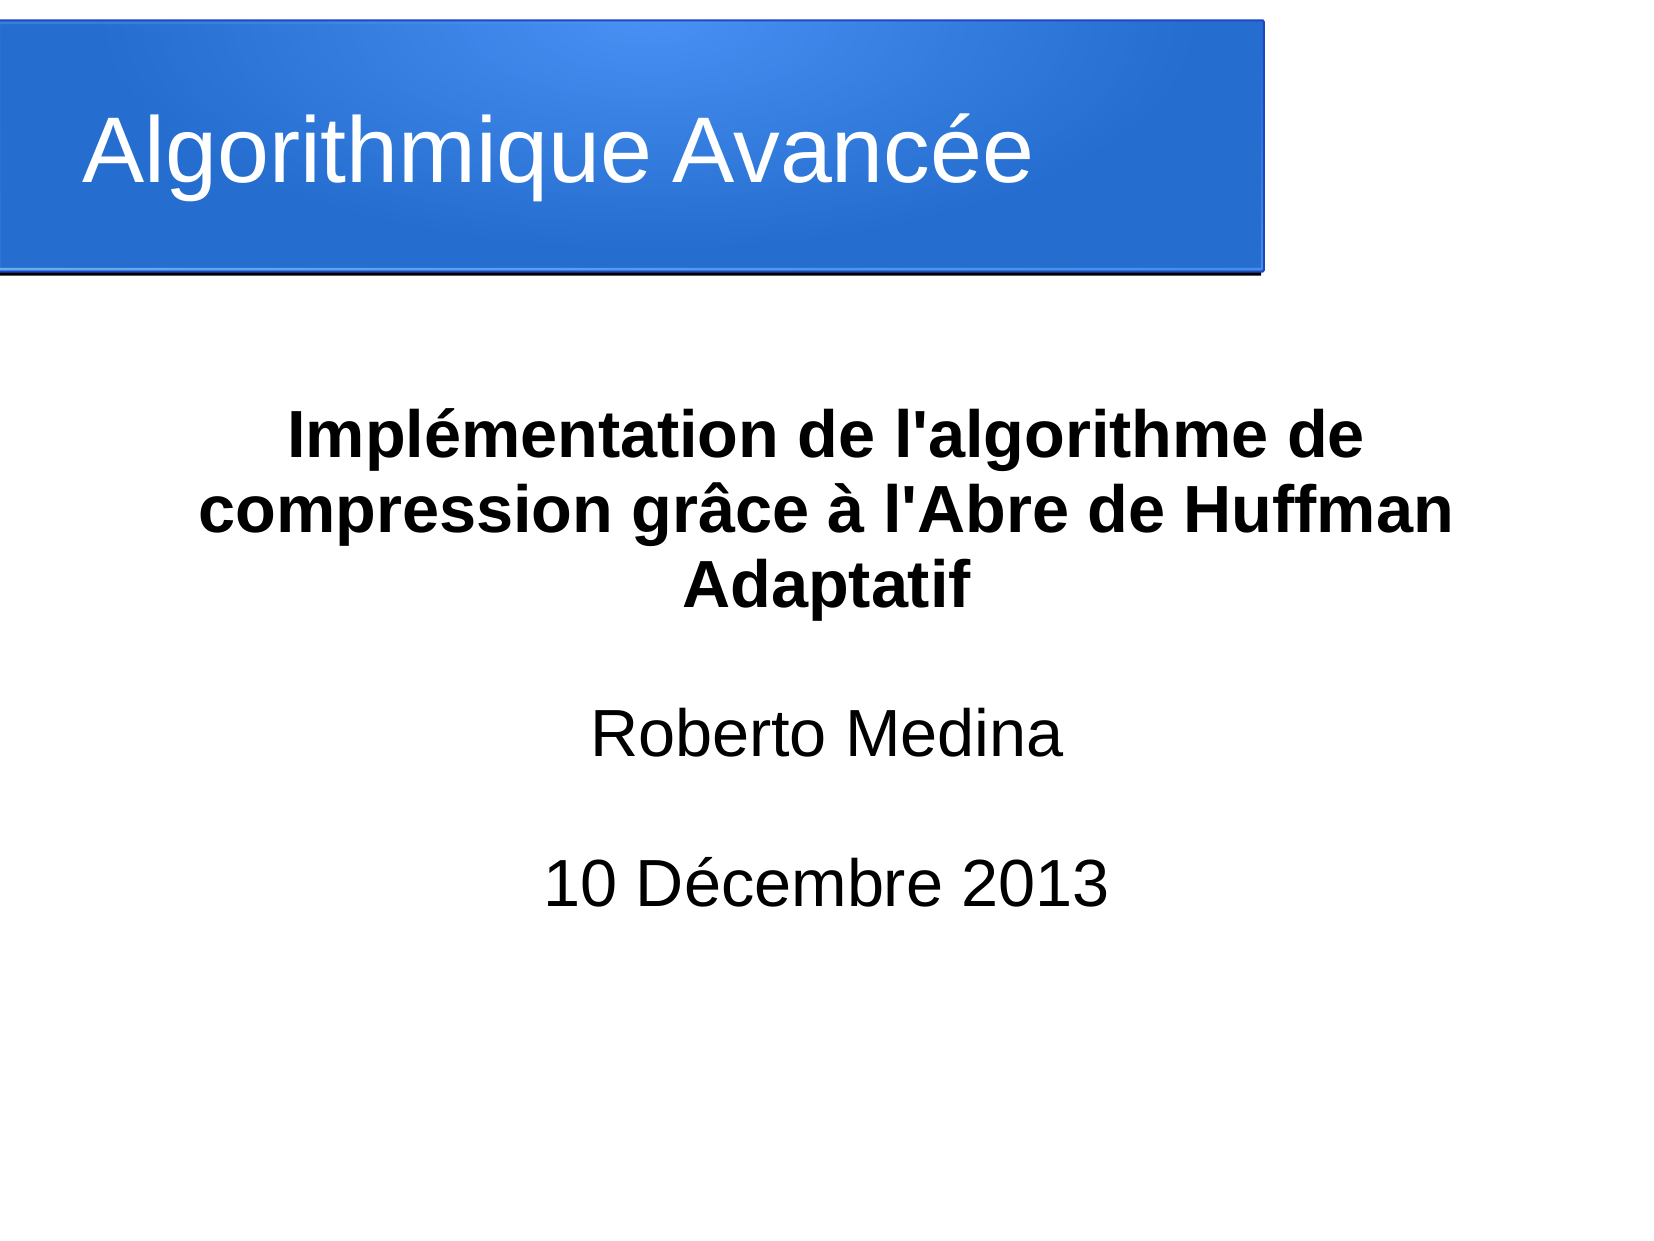

# Algorithmique Avancée
Implémentation de l'algorithme de compression grâce à l'Abre de Huffman Adaptatif
Roberto Medina
10 Décembre 2013